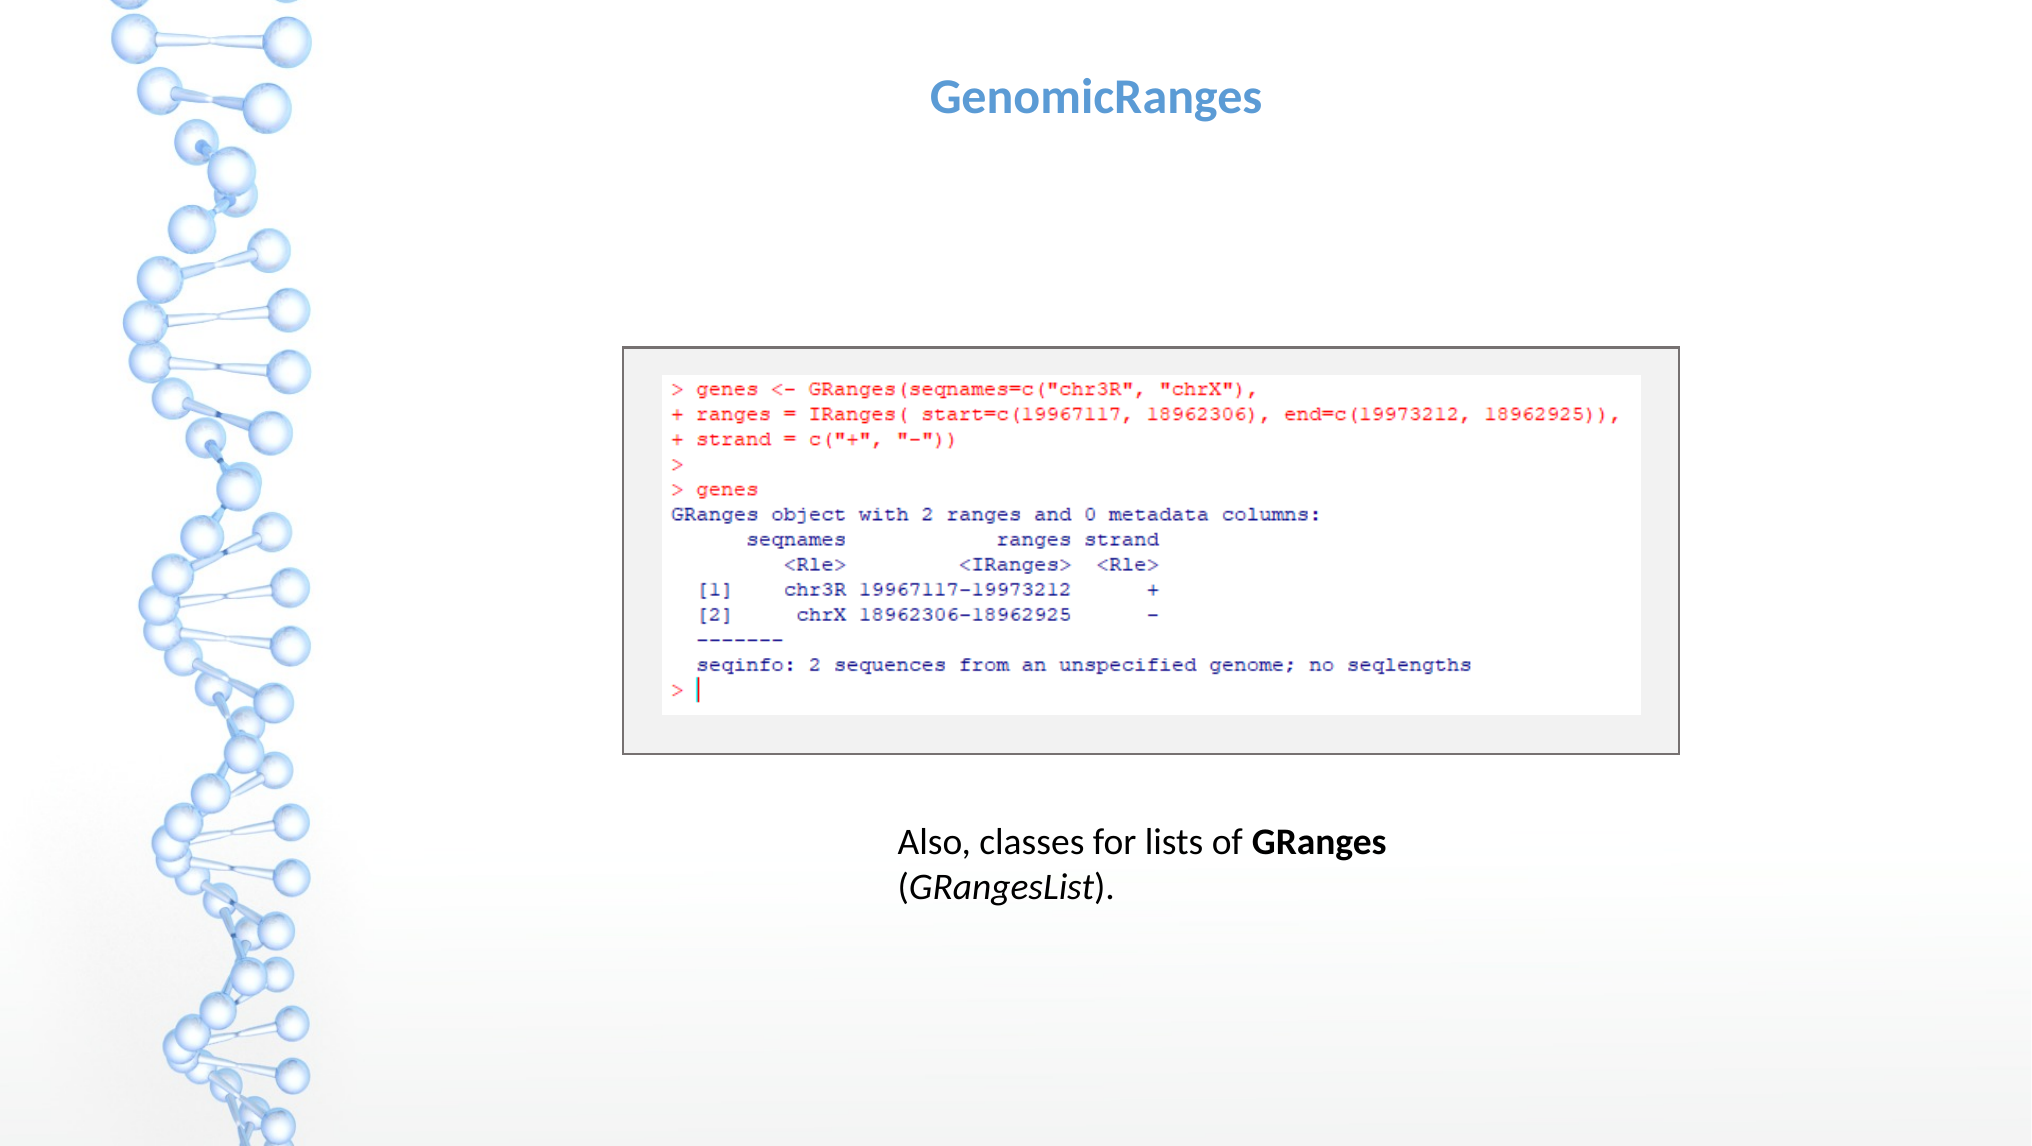

GenomicRanges
Also, classes for lists of GRanges (GRangesList).